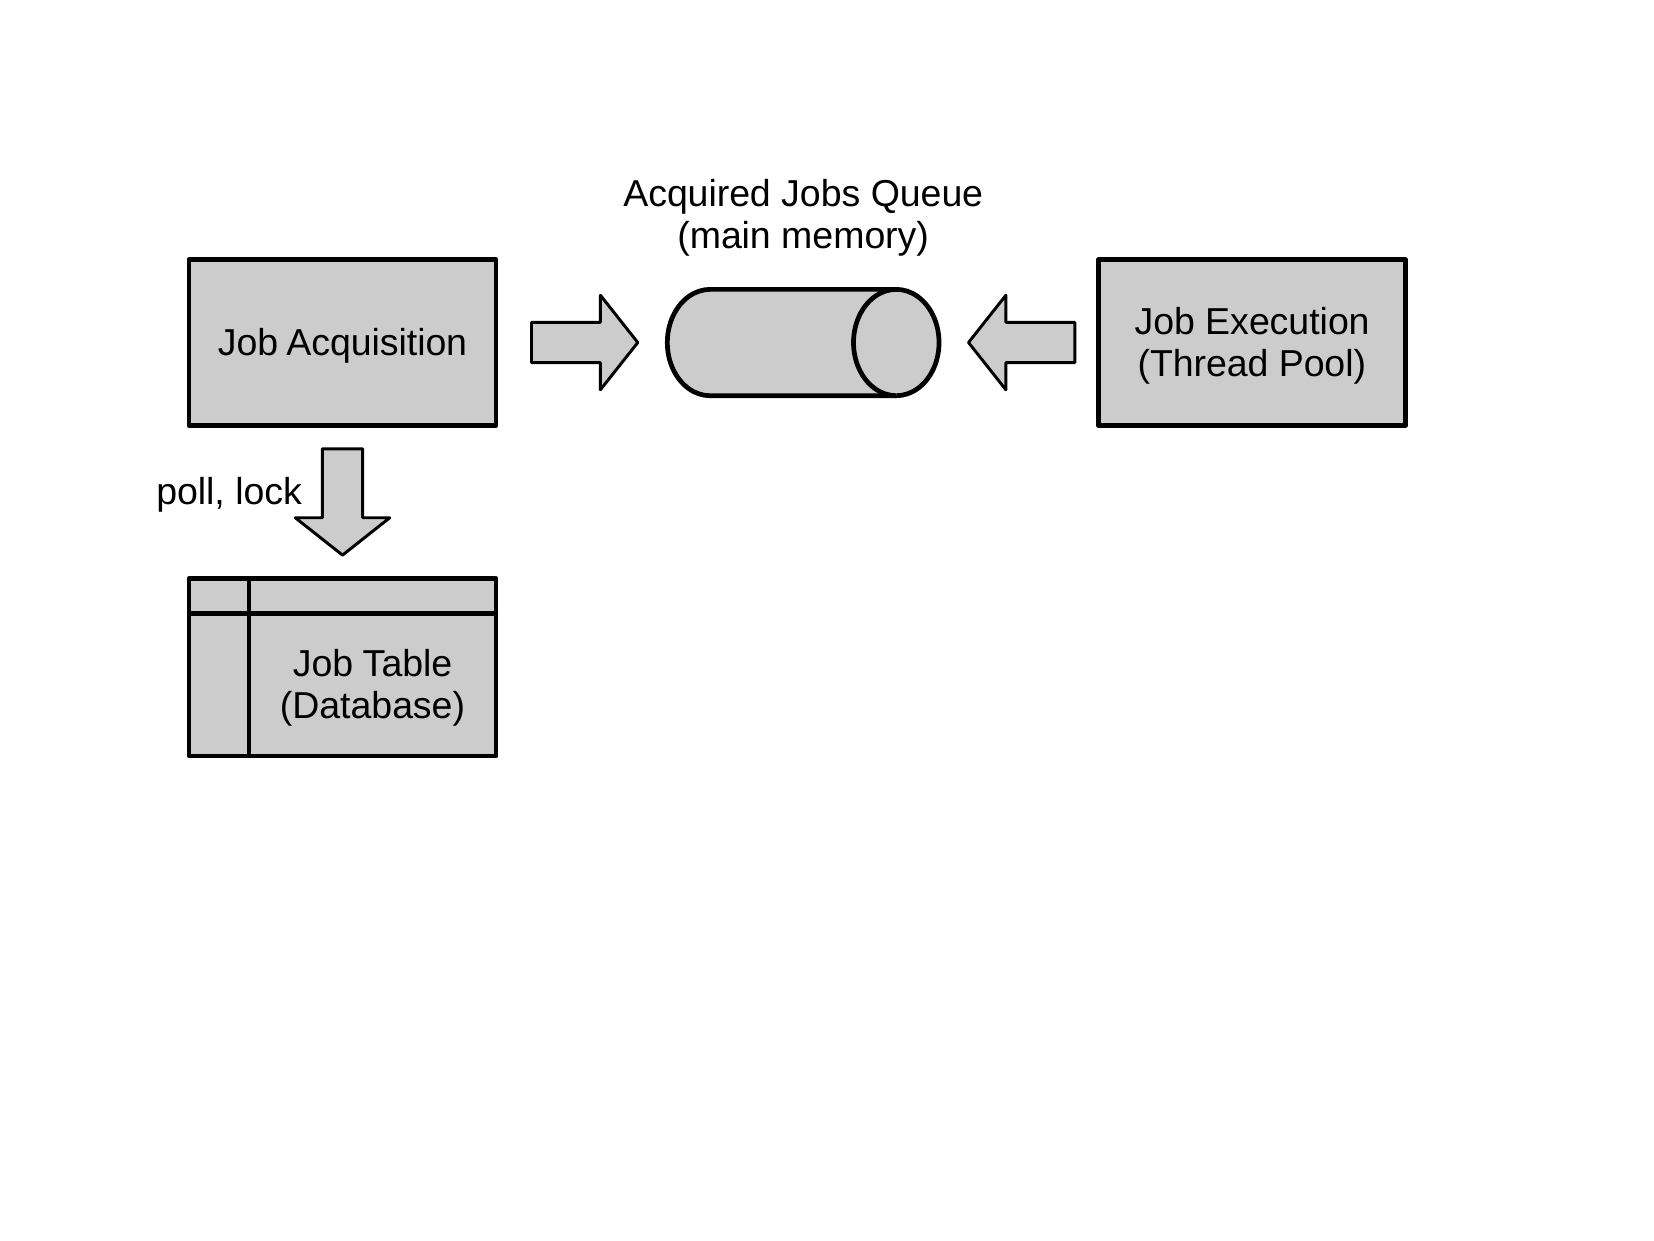

Acquired Jobs Queue (main memory)
Job Acquisition
Job Execution
(Thread Pool)
poll, lock
Job Table
(Database)